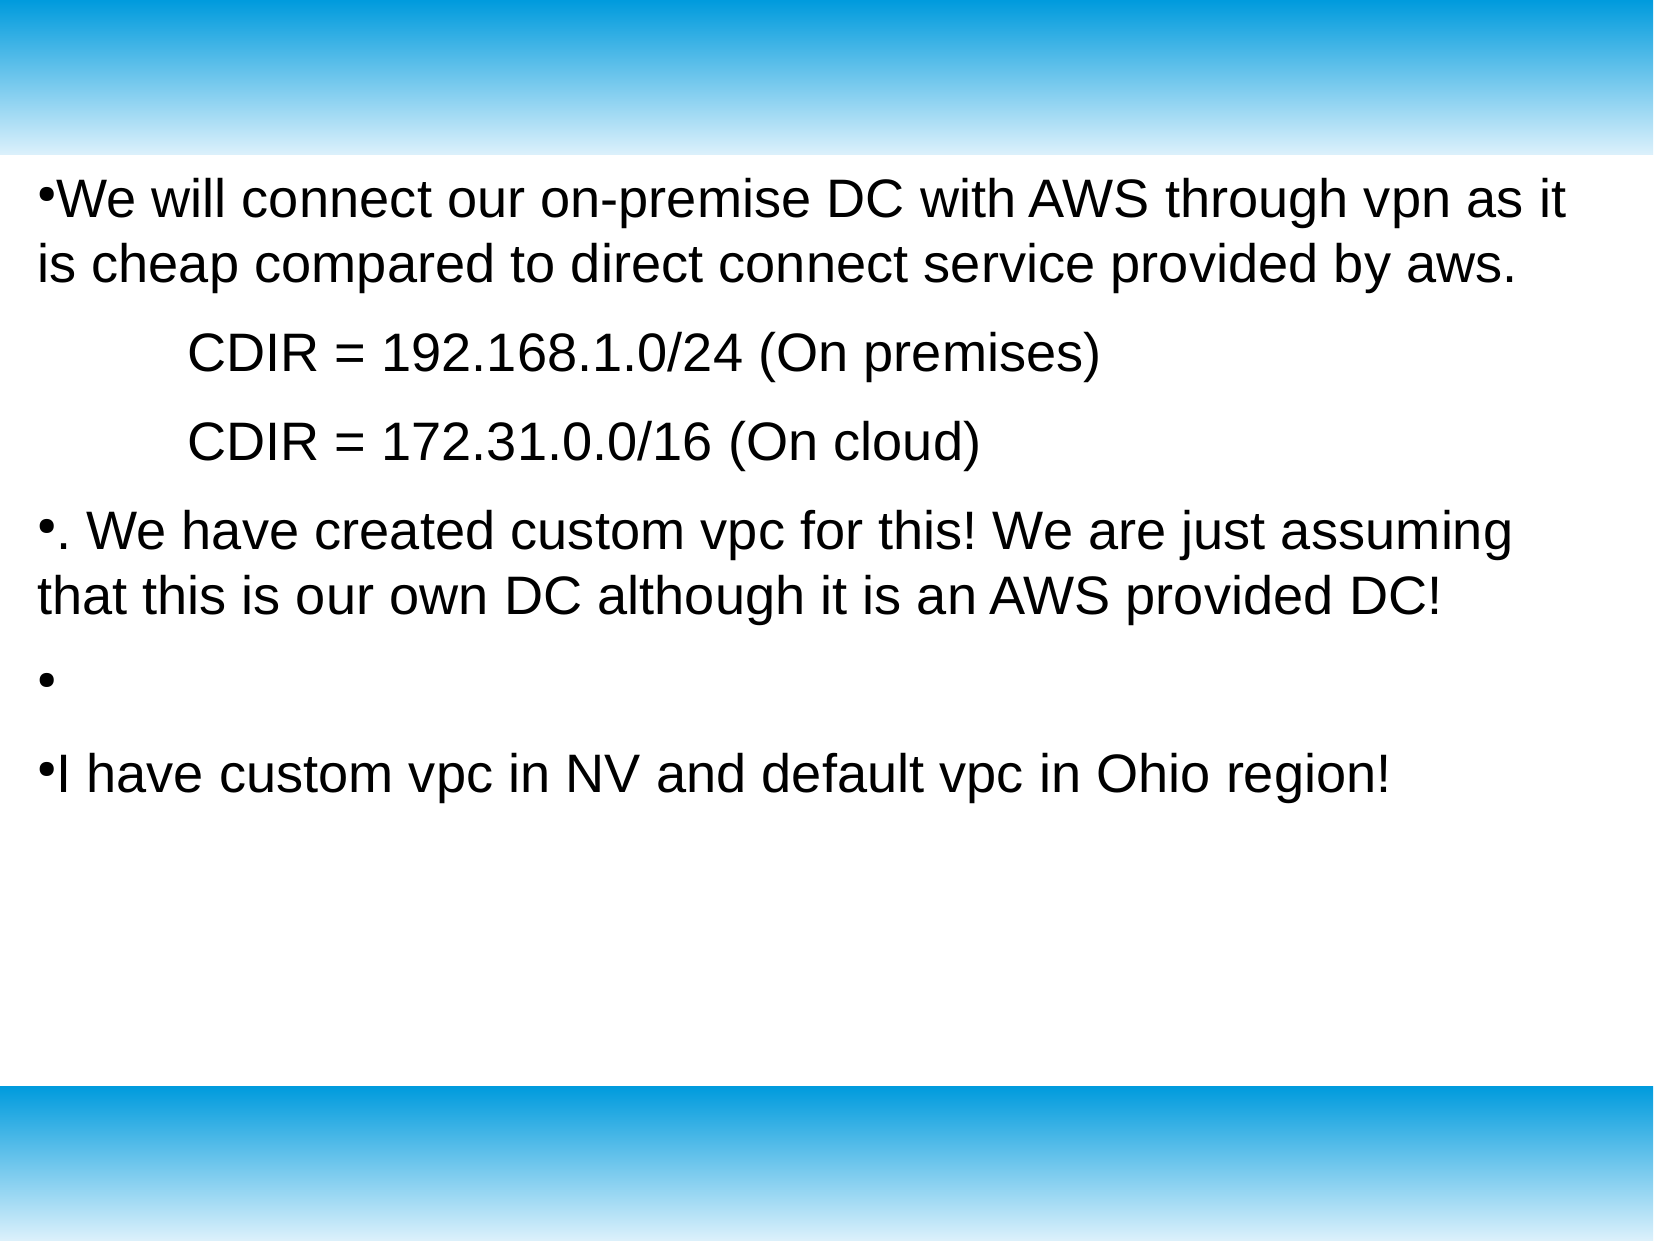

We will connect our on-premise DC with AWS through vpn as it is cheap compared to direct connect service provided by aws.
		CDIR = 192.168.1.0/24 (On premises)
		CDIR = 172.31.0.0/16 (On cloud)
. We have created custom vpc for this! We are just assuming that this is our own DC although it is an AWS provided DC!
I have custom vpc in NV and default vpc in Ohio region!